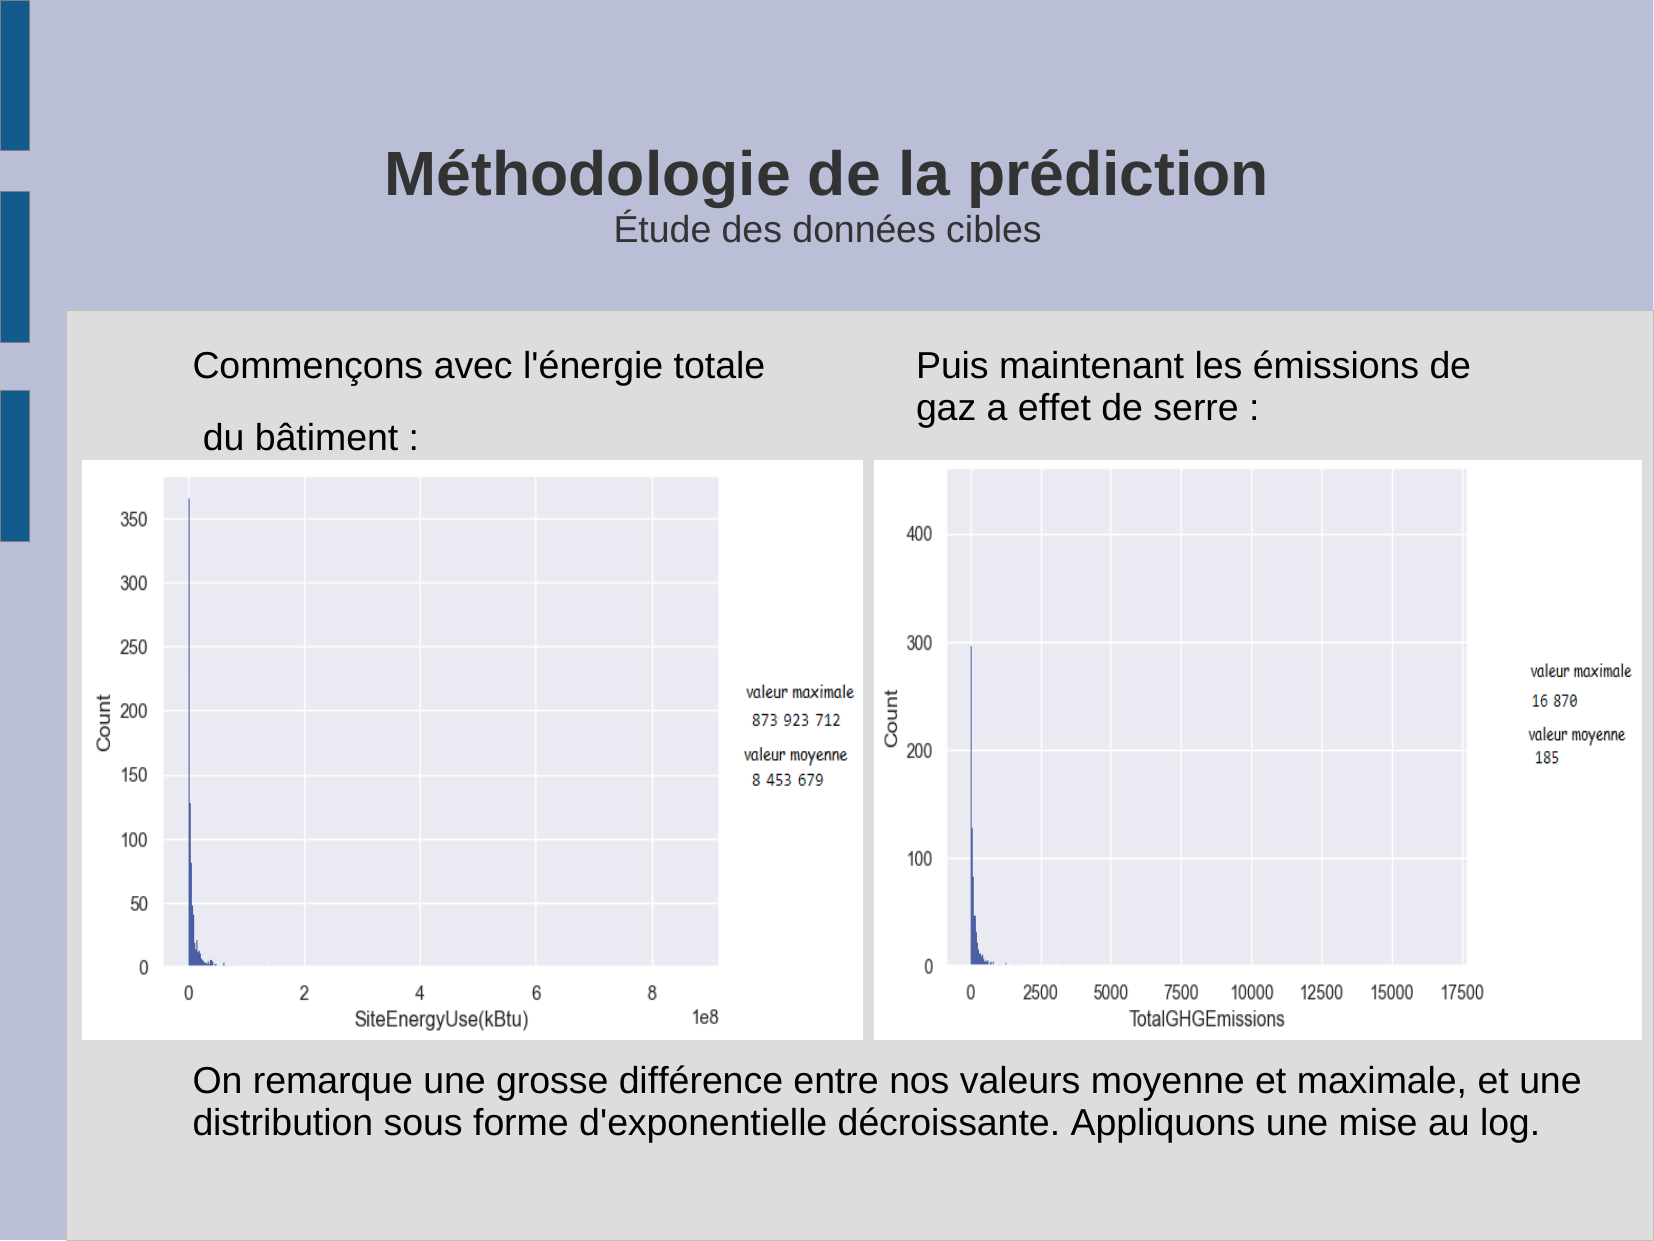

# Méthodologie de la prédiction Étude des données cibles
Commençons avec l'énergie totale
 du bâtiment :
On remarque une grosse différence entre nos valeurs moyenne et maximale, et une distribution sous forme d'exponentielle décroissante. Appliquons une mise au log.
Puis maintenant les émissions de gaz a effet de serre :